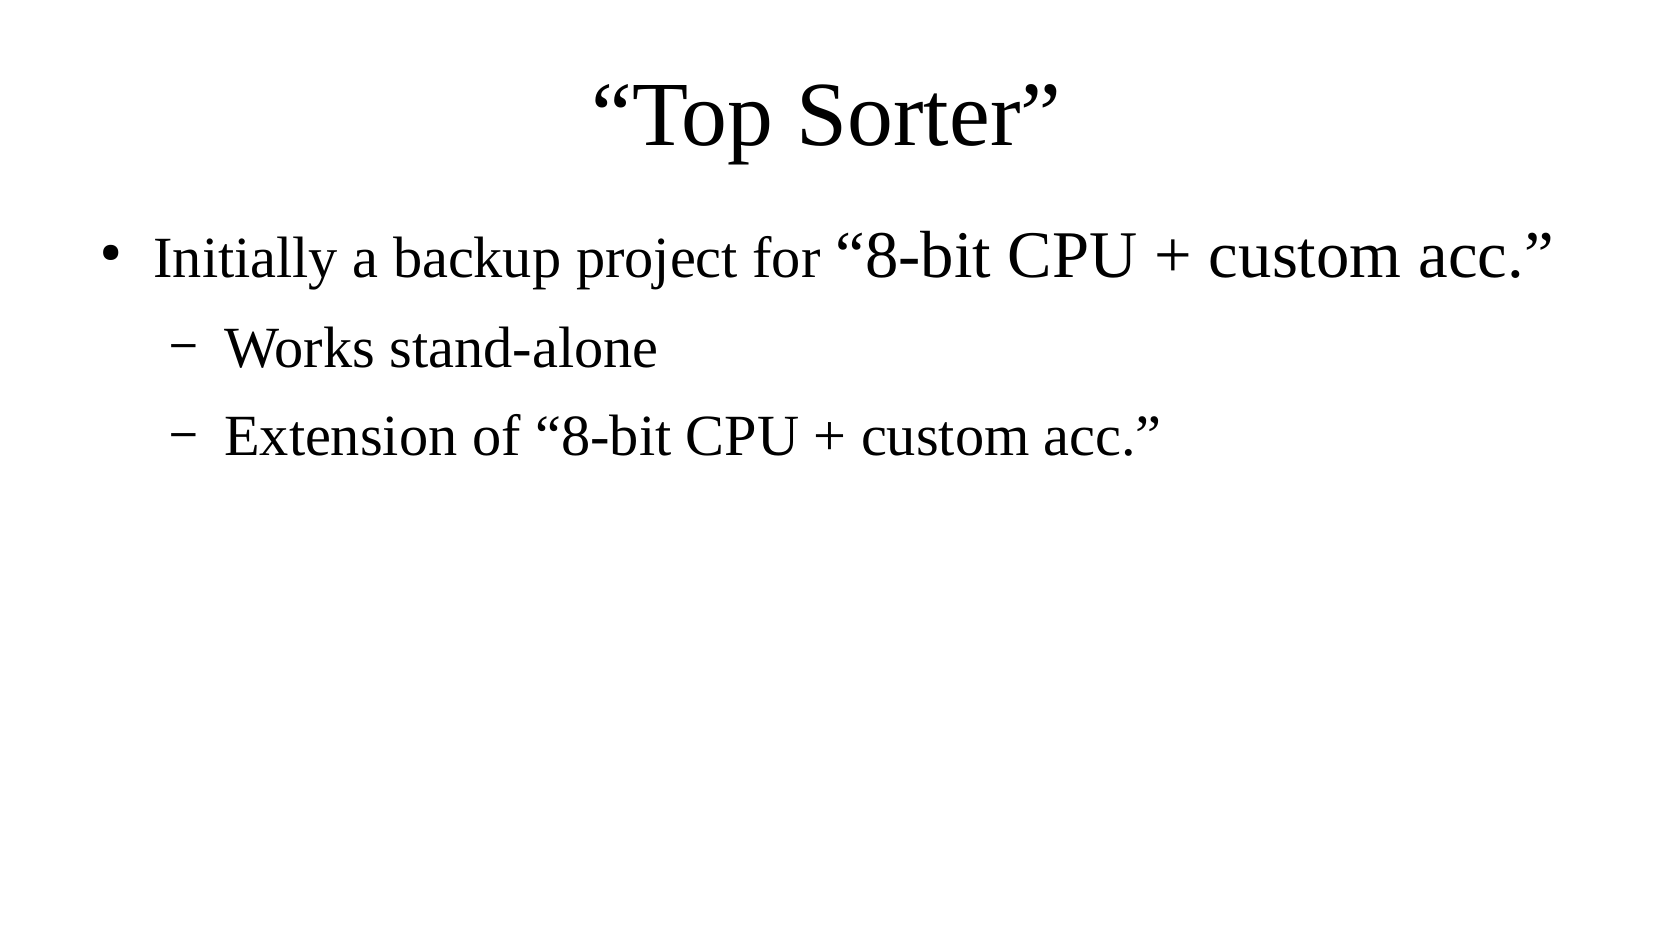

# “Top Sorter”
Initially a backup project for “8-bit CPU + custom acc.”
Works stand-alone
Extension of “8-bit CPU + custom acc.”